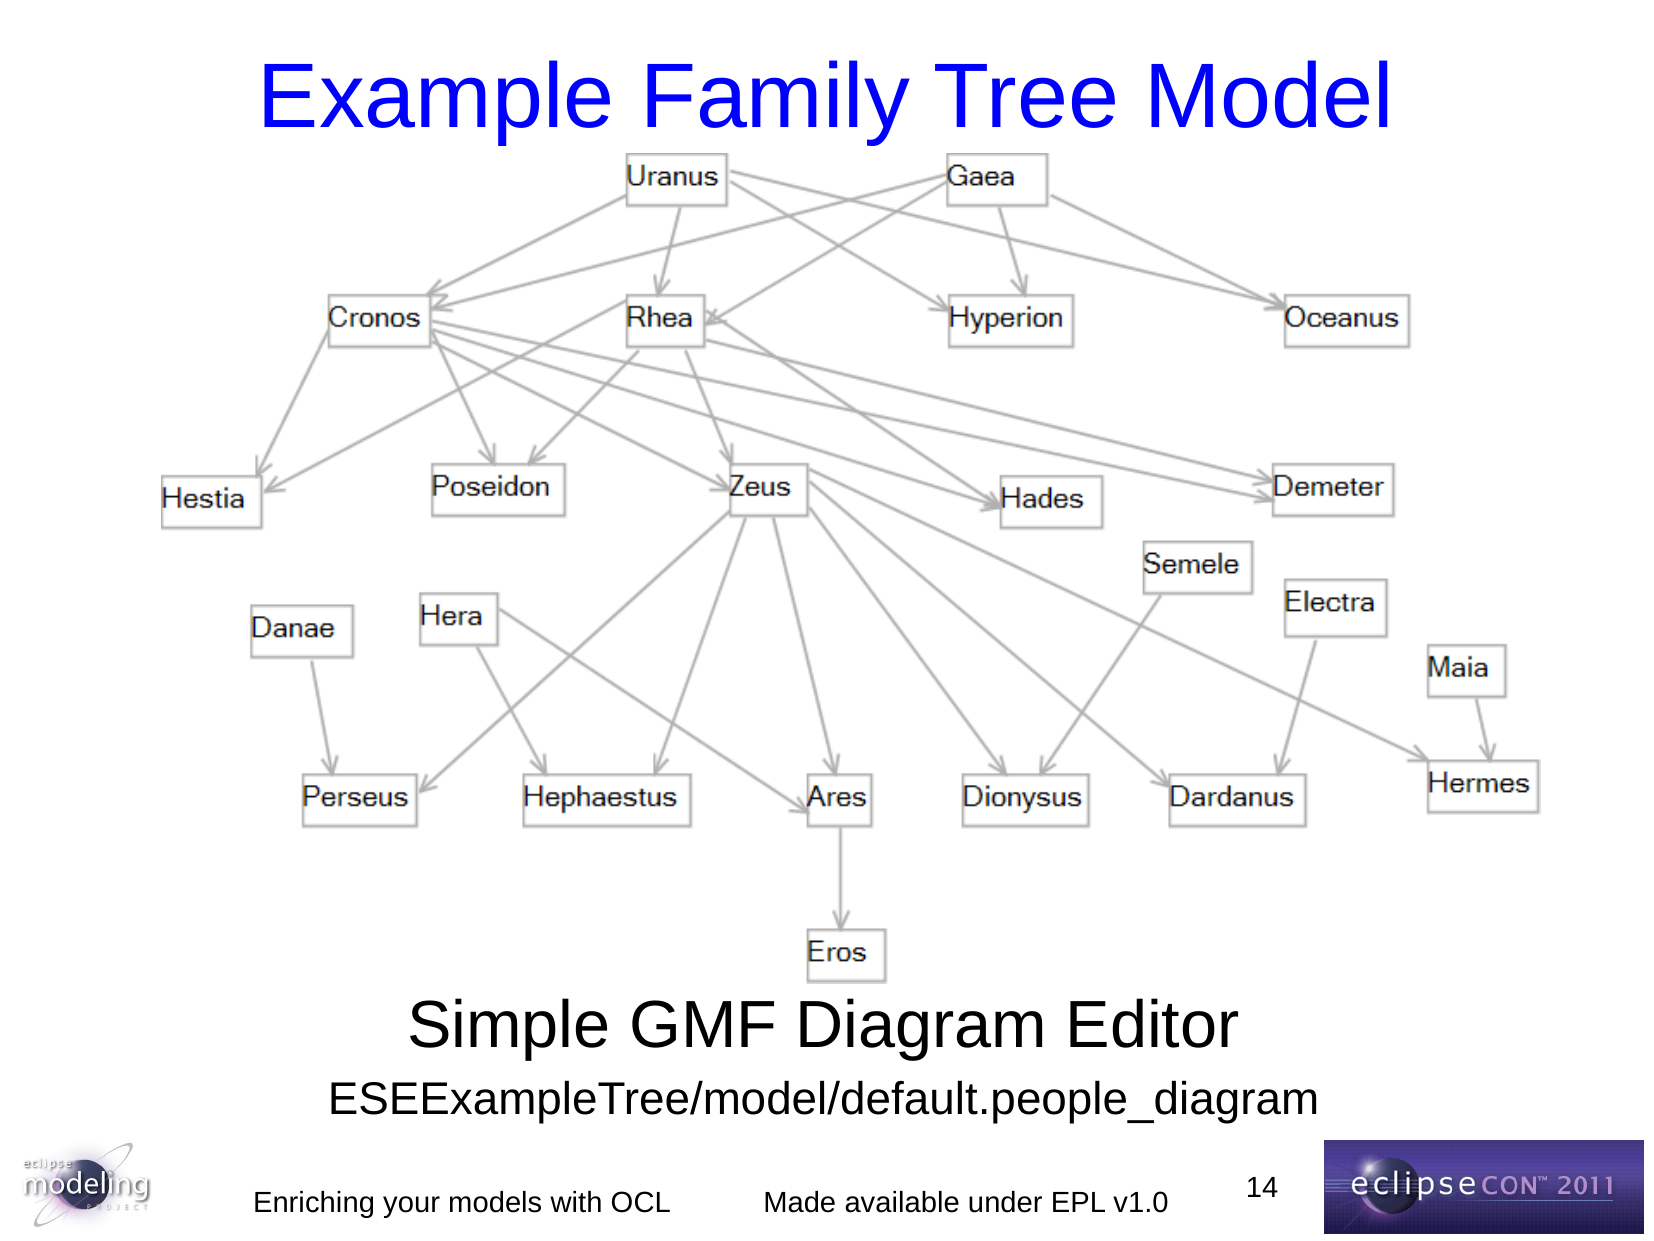

# Example Family Tree Model
Simple GMF Diagram Editor
ESEExampleTree/model/default.people_diagram
14
Enriching your models with OCL